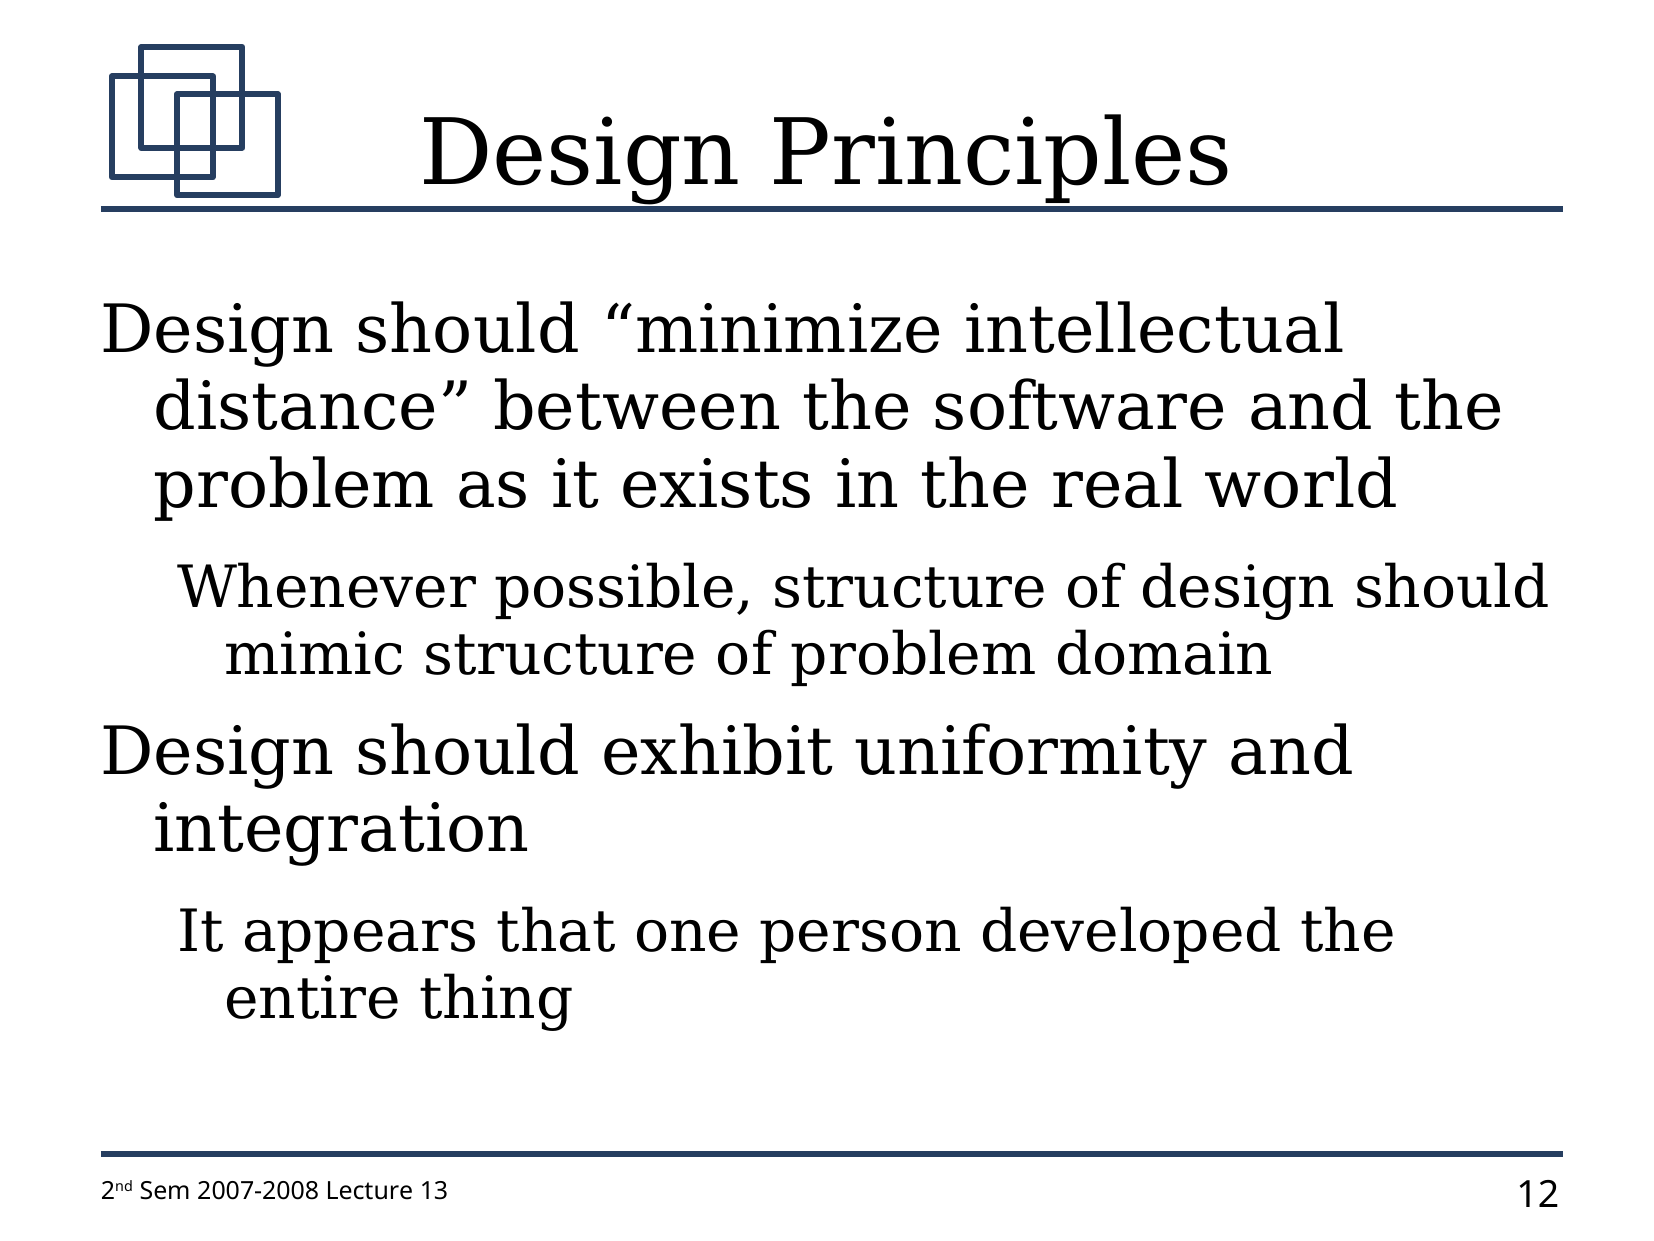

# Design Principles
Design should “minimize intellectual distance” between the software and the problem as it exists in the real world
Whenever possible, structure of design should mimic structure of problem domain
Design should exhibit uniformity and integration
It appears that one person developed the entire thing